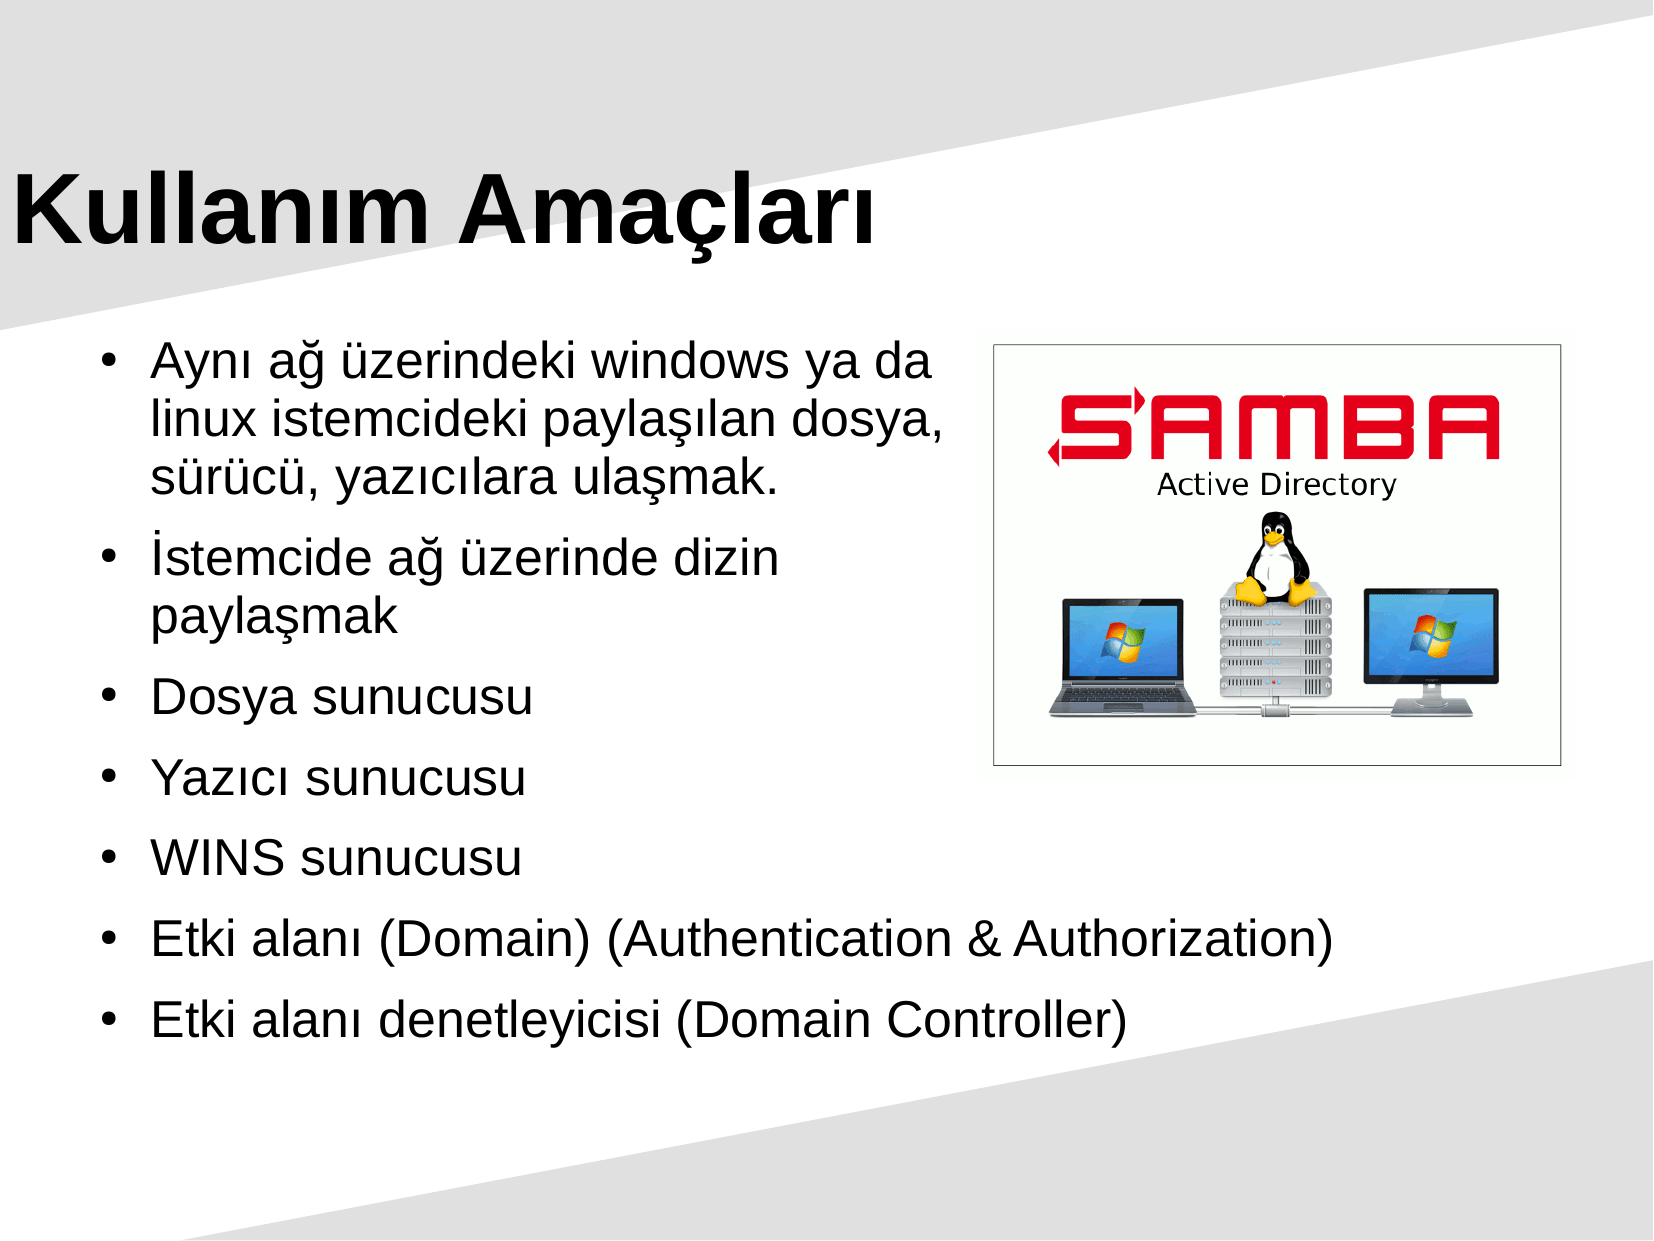

# Kullanım Amaçları
Aynı ağ üzerindeki windows ya da
linux istemcideki paylaşılan dosya,
sürücü, yazıcılara ulaşmak.
İstemcide ağ üzerinde dizin
paylaşmak
Dosya sunucusu
Yazıcı sunucusu
WINS sunucusu
Etki alanı (Domain) (Authentication & Authorization)
Etki alanı denetleyicisi (Domain Controller)